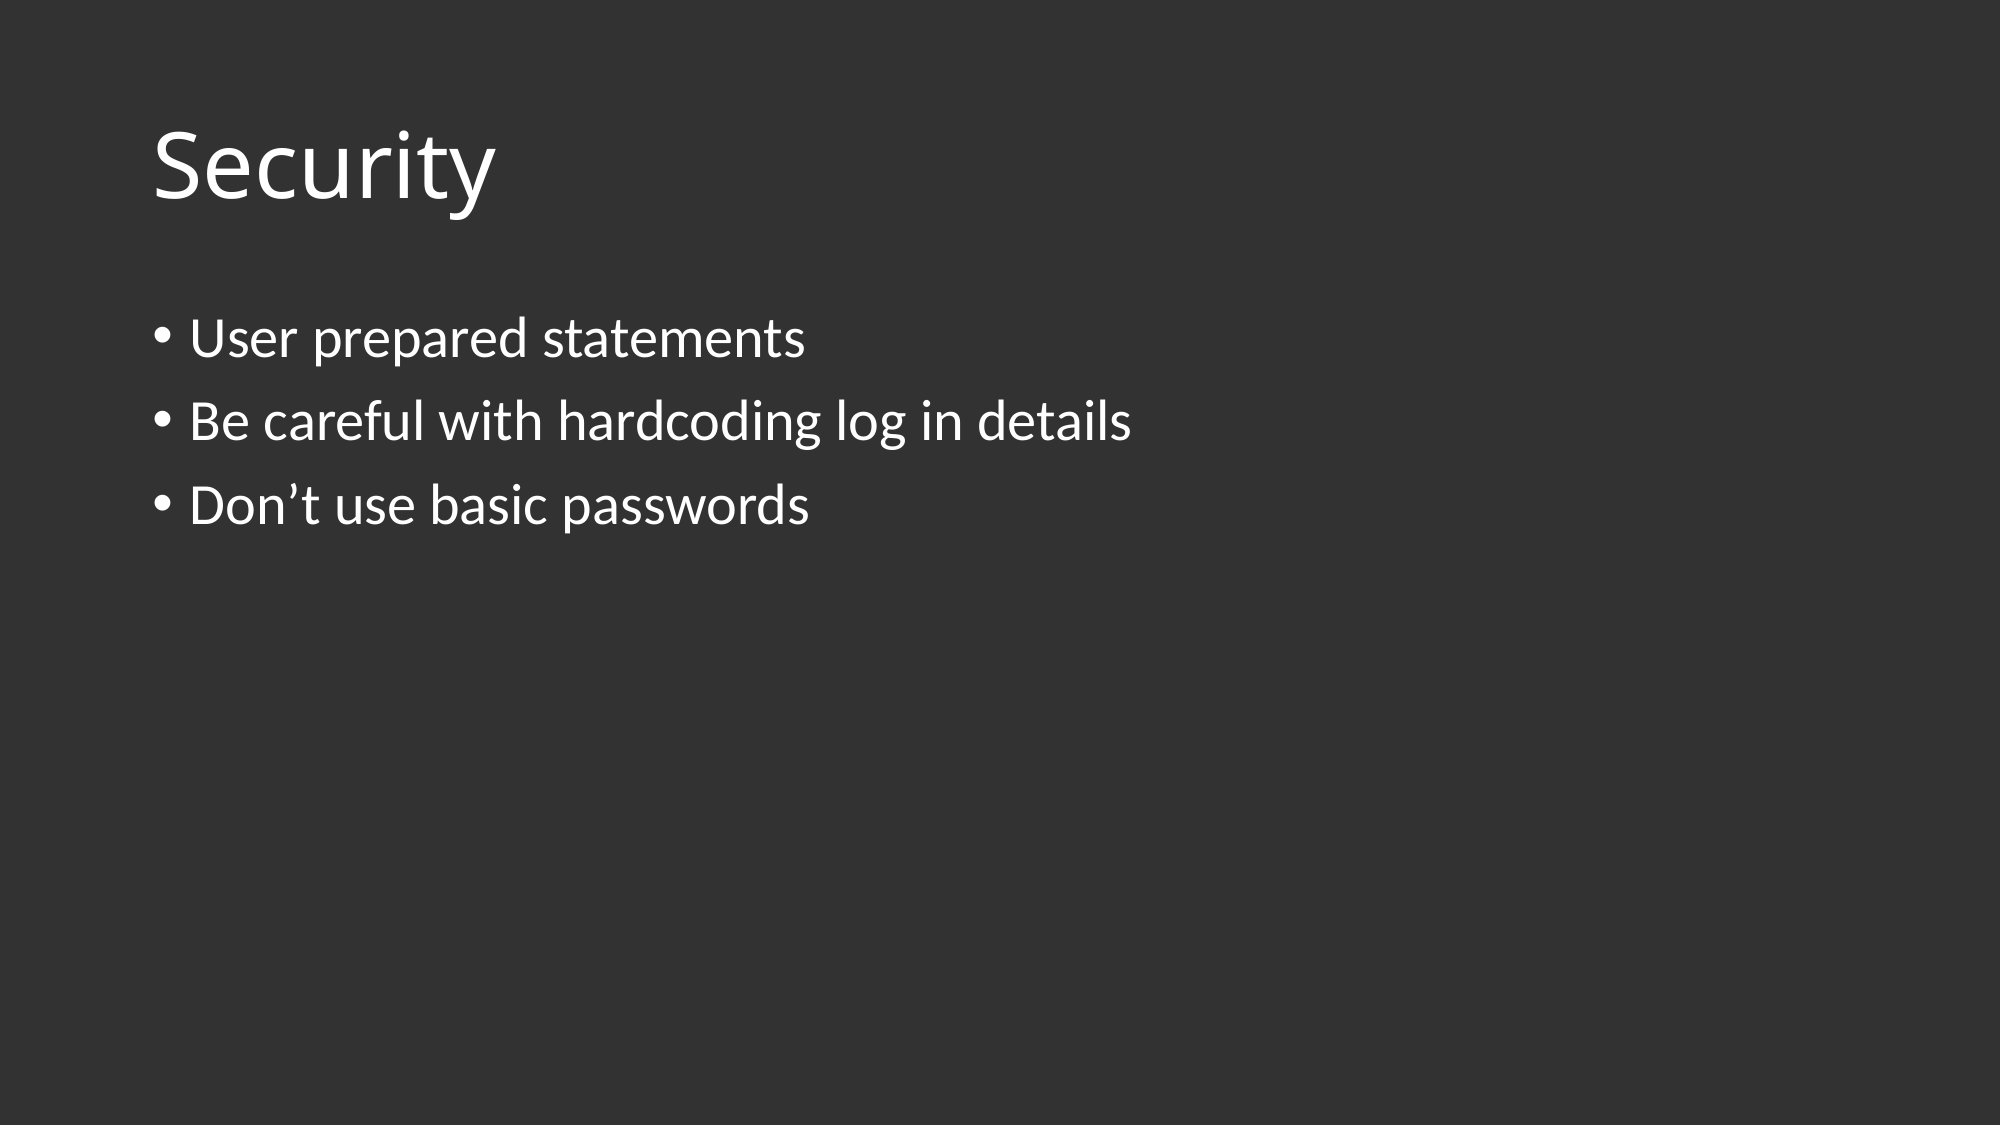

# Security
User prepared statements
Be careful with hardcoding log in details
Don’t use basic passwords